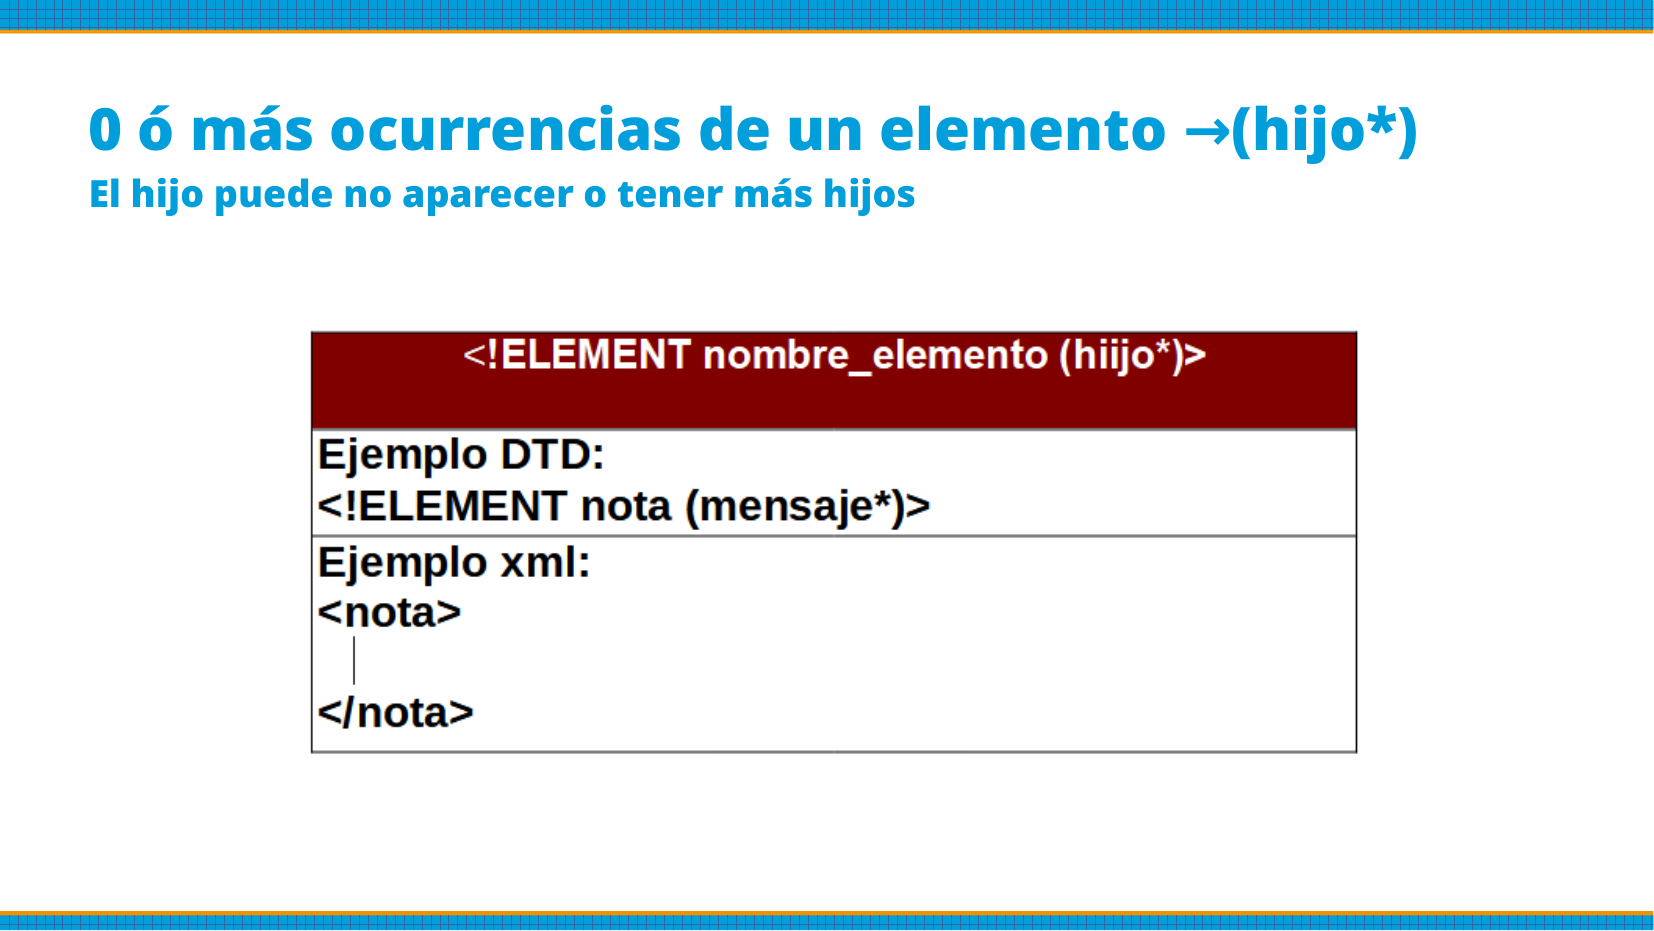

# 0 ó más ocurrencias de un elemento →(hijo*)
El hijo puede no aparecer o tener más hijos